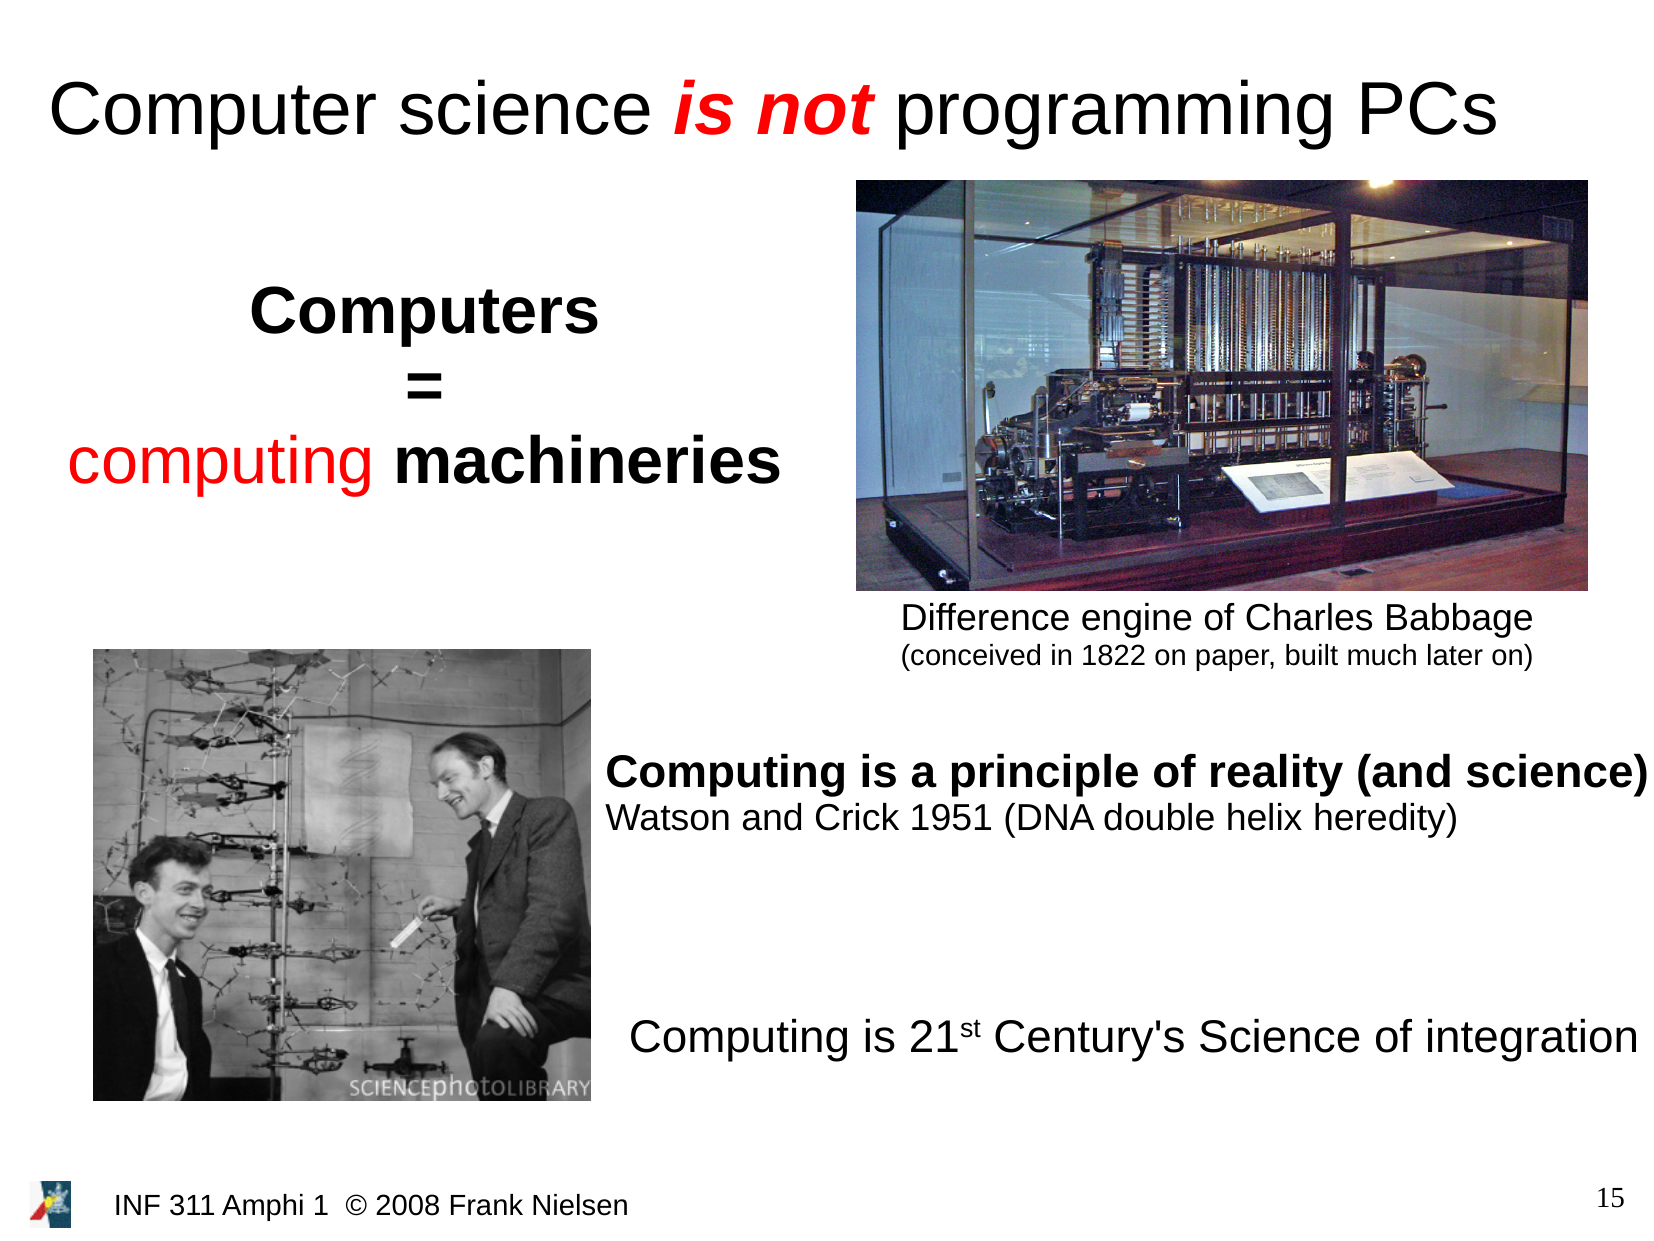

Computer science is not programming PCs
Computers
=
computing machineries
Difference engine of Charles Babbage
(conceived in 1822 on paper, built much later on)
Computing is a principle of reality (and science)
Watson and Crick 1951 (DNA double helix heredity)
Computing is 21st Century's Science of integration
15